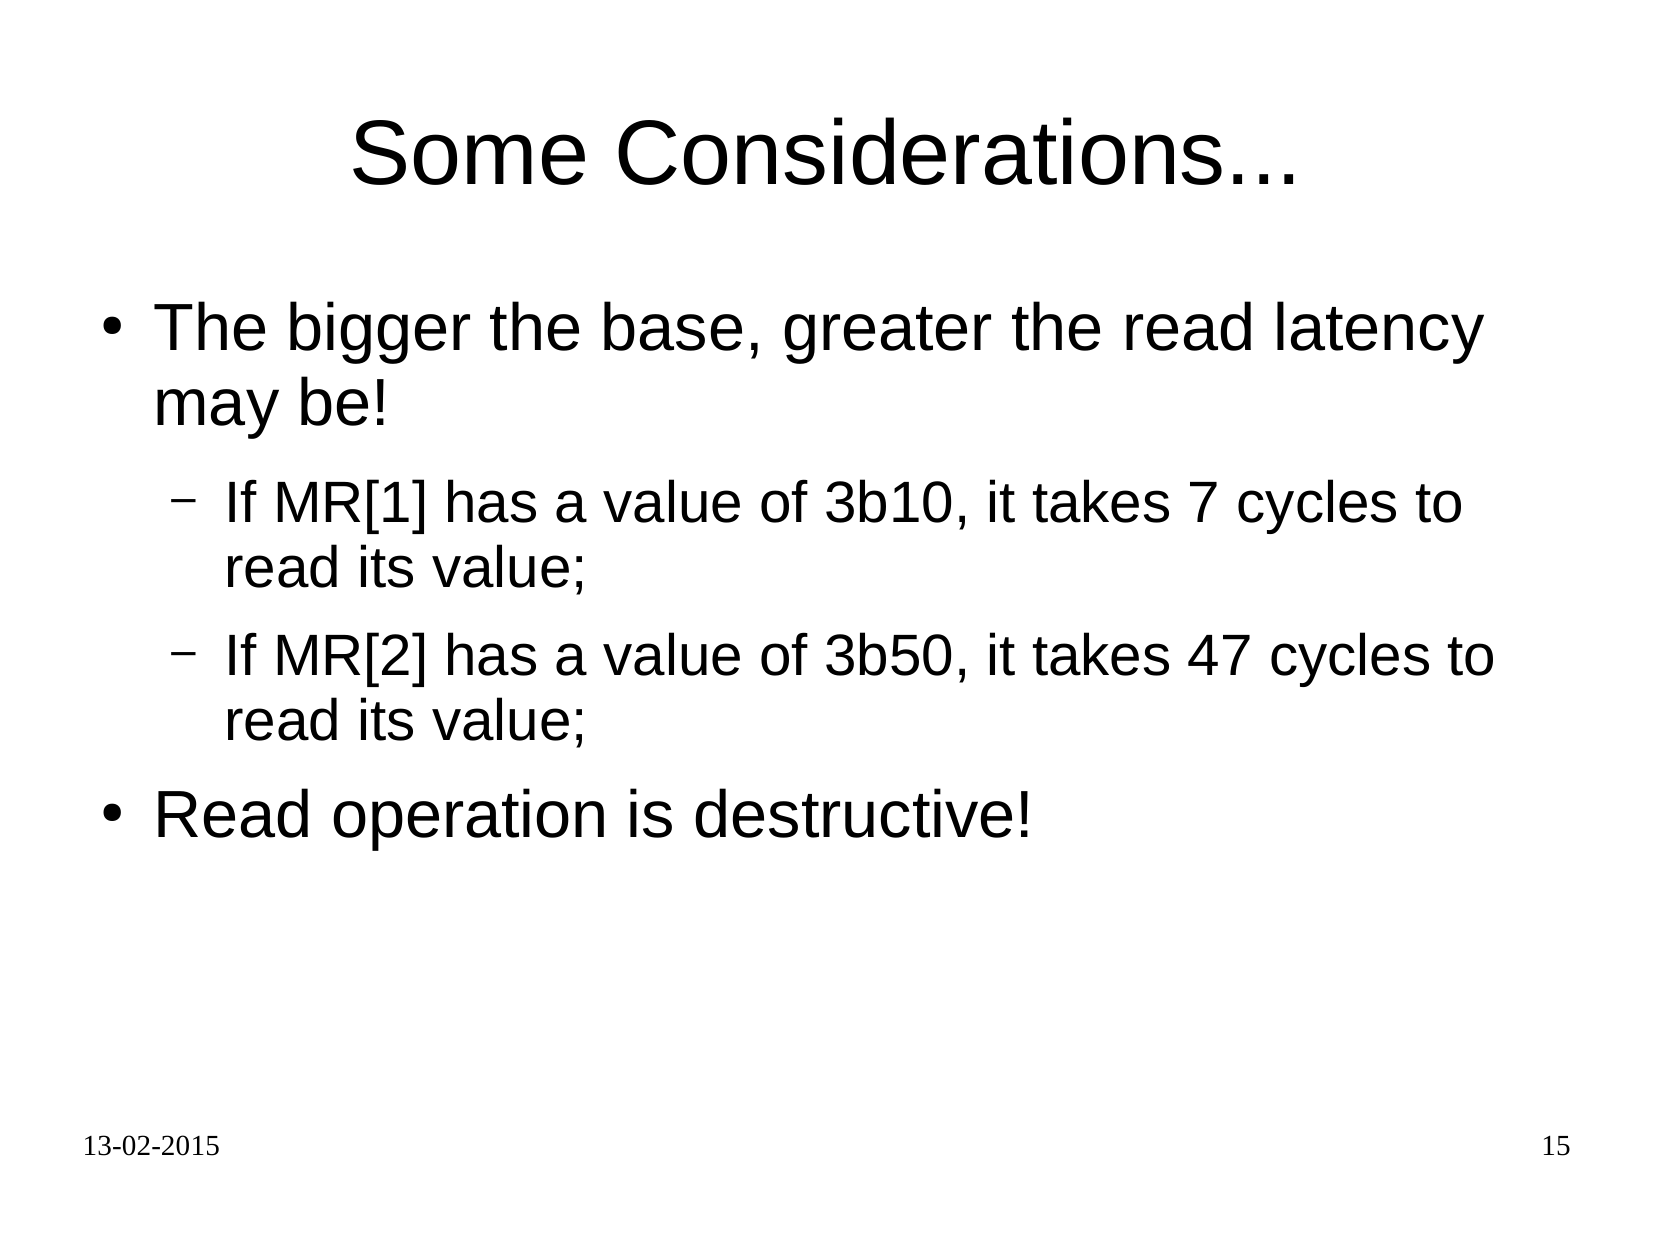

# Some Considerations...
The bigger the base, greater the read latency may be!
If MR[1] has a value of 3b10, it takes 7 cycles to read its value;
If MR[2] has a value of 3b50, it takes 47 cycles to read its value;
Read operation is destructive!
13-02-2015
15